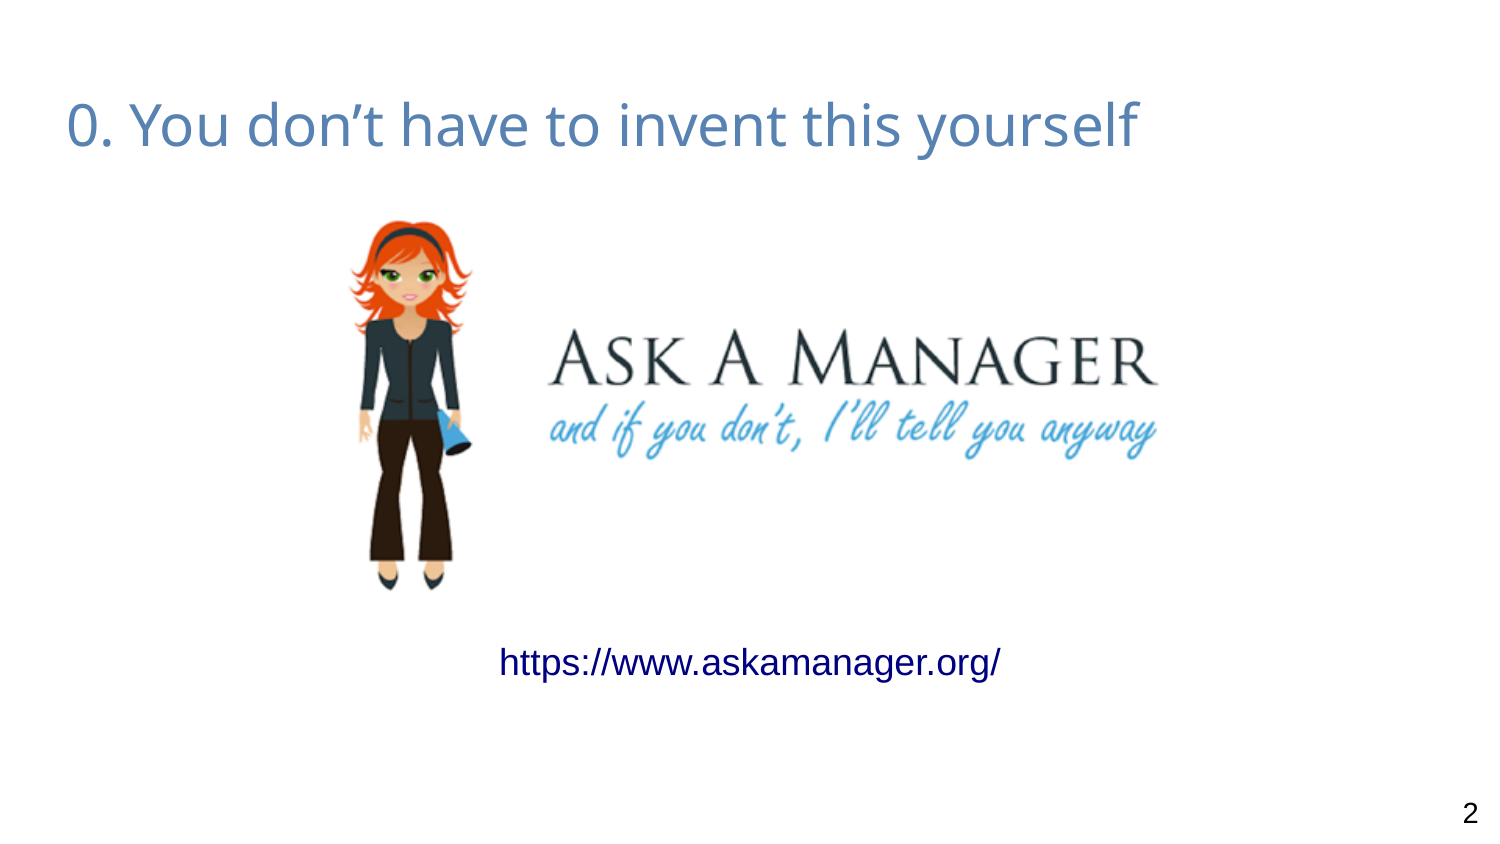

# 0. You don’t have to invent this yourself
https://www.askamanager.org/